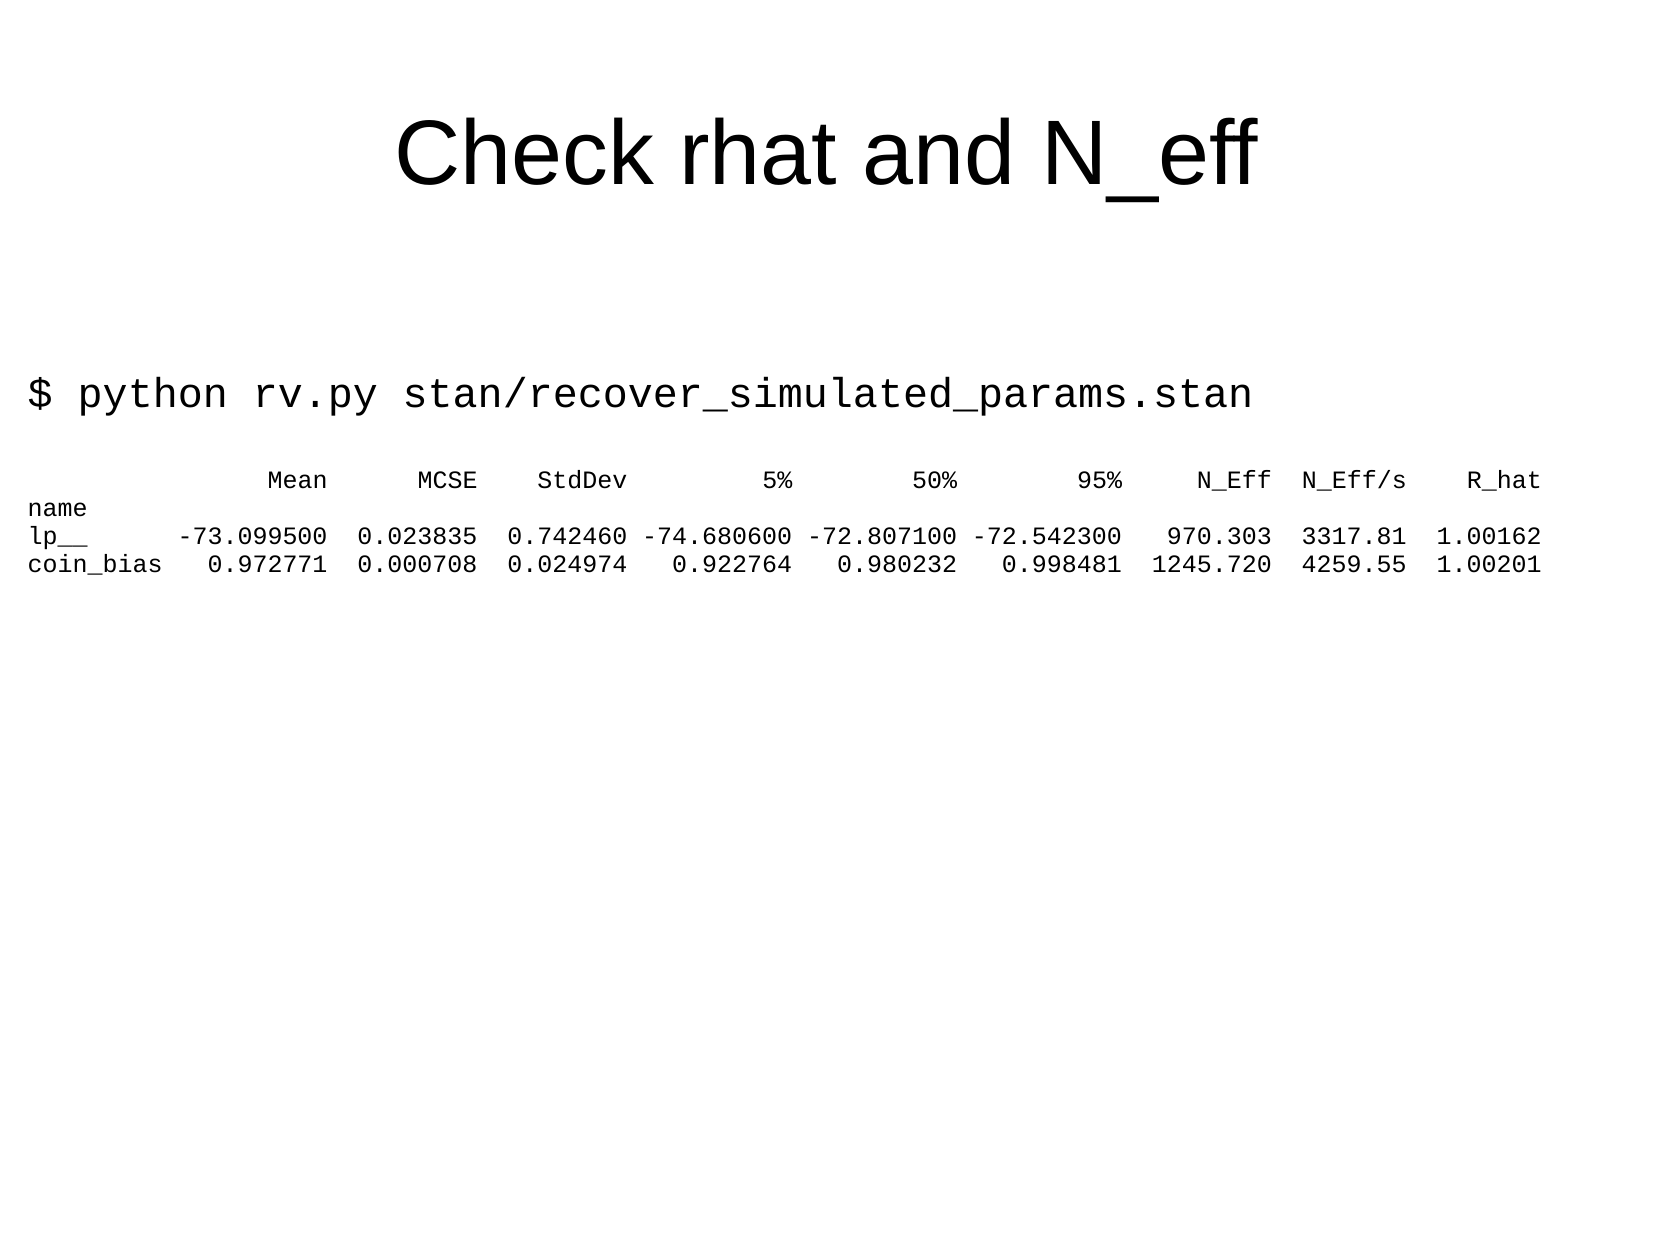

# Check rhat and N_eff
$ python rv.py stan/recover_simulated_params.stan
 Mean MCSE StdDev 5% 50% 95% N_Eff N_Eff/s R_hat
name
lp__ -73.099500 0.023835 0.742460 -74.680600 -72.807100 -72.542300 970.303 3317.81 1.00162
coin_bias 0.972771 0.000708 0.024974 0.922764 0.980232 0.998481 1245.720 4259.55 1.00201